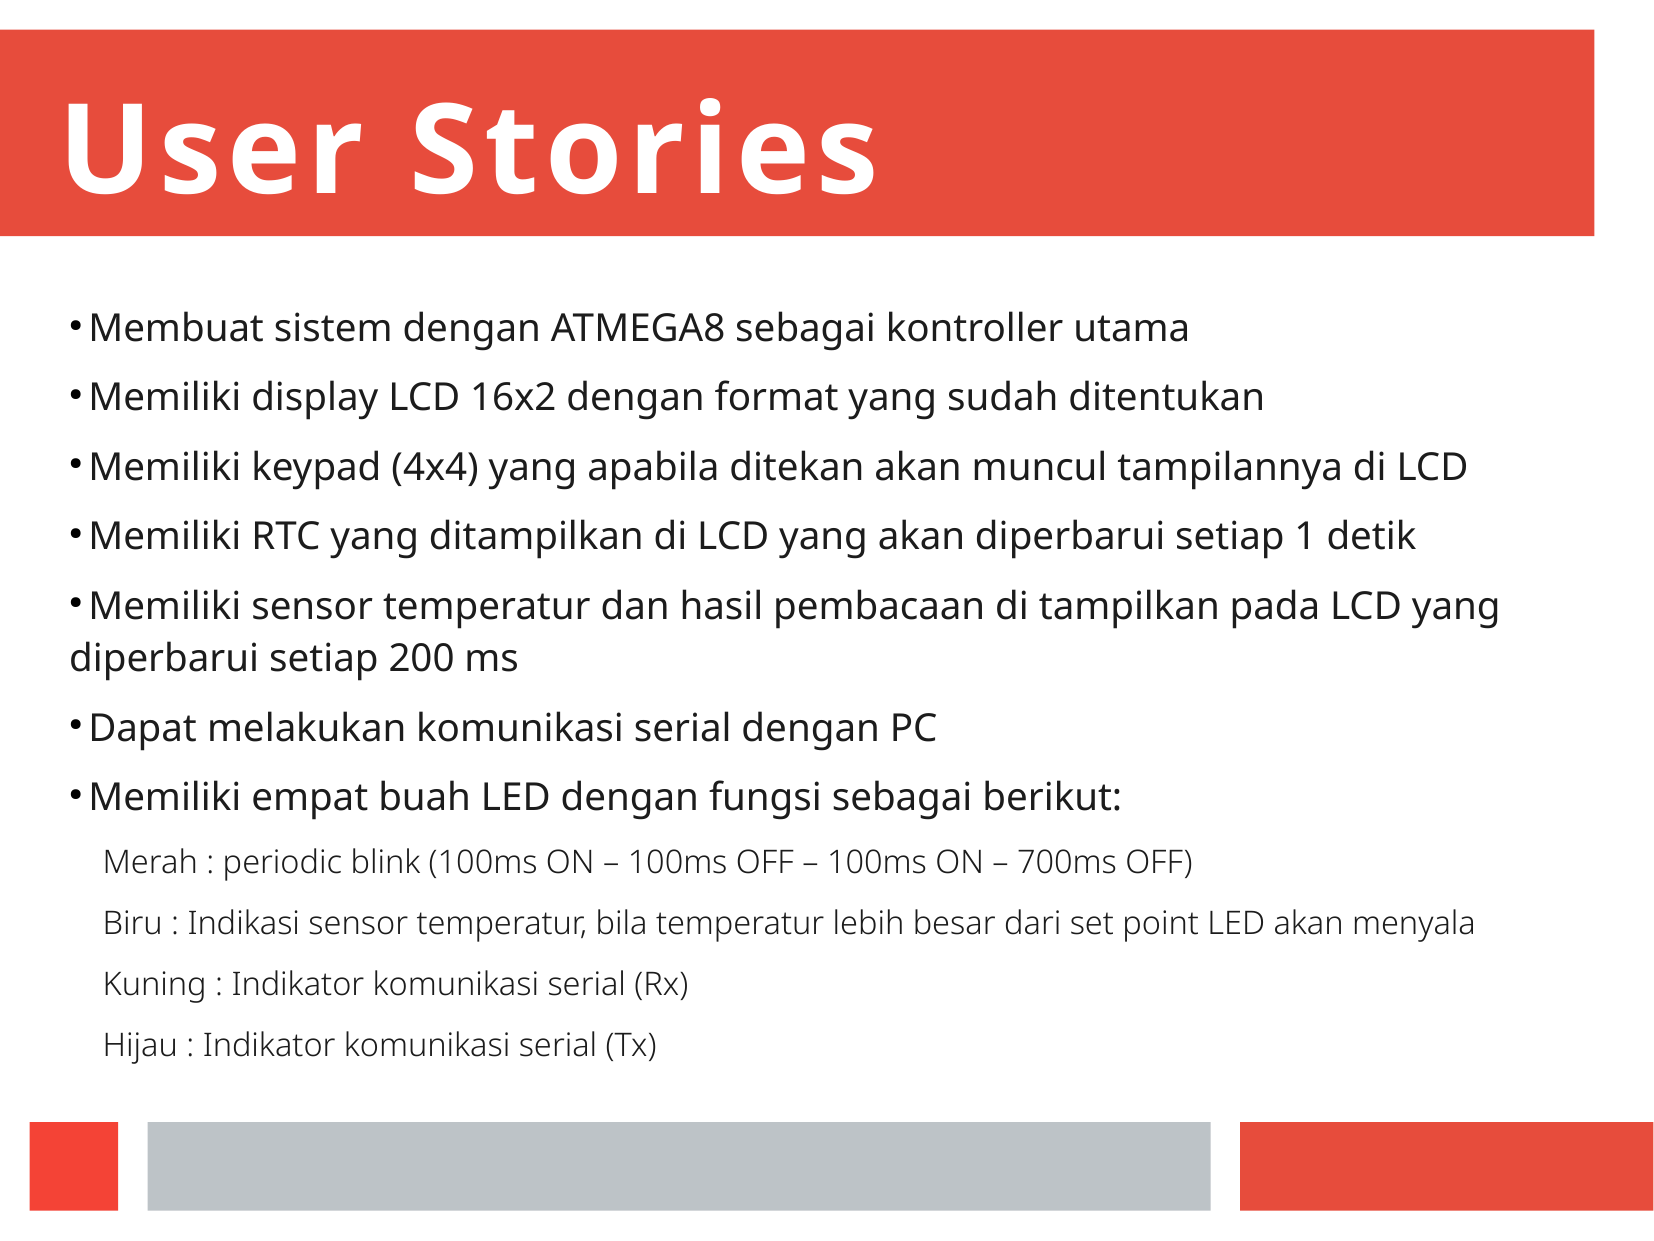

# User Stories
 Membuat sistem dengan ATMEGA8 sebagai kontroller utama
 Memiliki display LCD 16x2 dengan format yang sudah ditentukan
 Memiliki keypad (4x4) yang apabila ditekan akan muncul tampilannya di LCD
 Memiliki RTC yang ditampilkan di LCD yang akan diperbarui setiap 1 detik
 Memiliki sensor temperatur dan hasil pembacaan di tampilkan pada LCD yang diperbarui setiap 200 ms
 Dapat melakukan komunikasi serial dengan PC
 Memiliki empat buah LED dengan fungsi sebagai berikut:
Merah : periodic blink (100ms ON – 100ms OFF – 100ms ON – 700ms OFF)
Biru : Indikasi sensor temperatur, bila temperatur lebih besar dari set point LED akan menyala
Kuning : Indikator komunikasi serial (Rx)
Hijau : Indikator komunikasi serial (Tx)